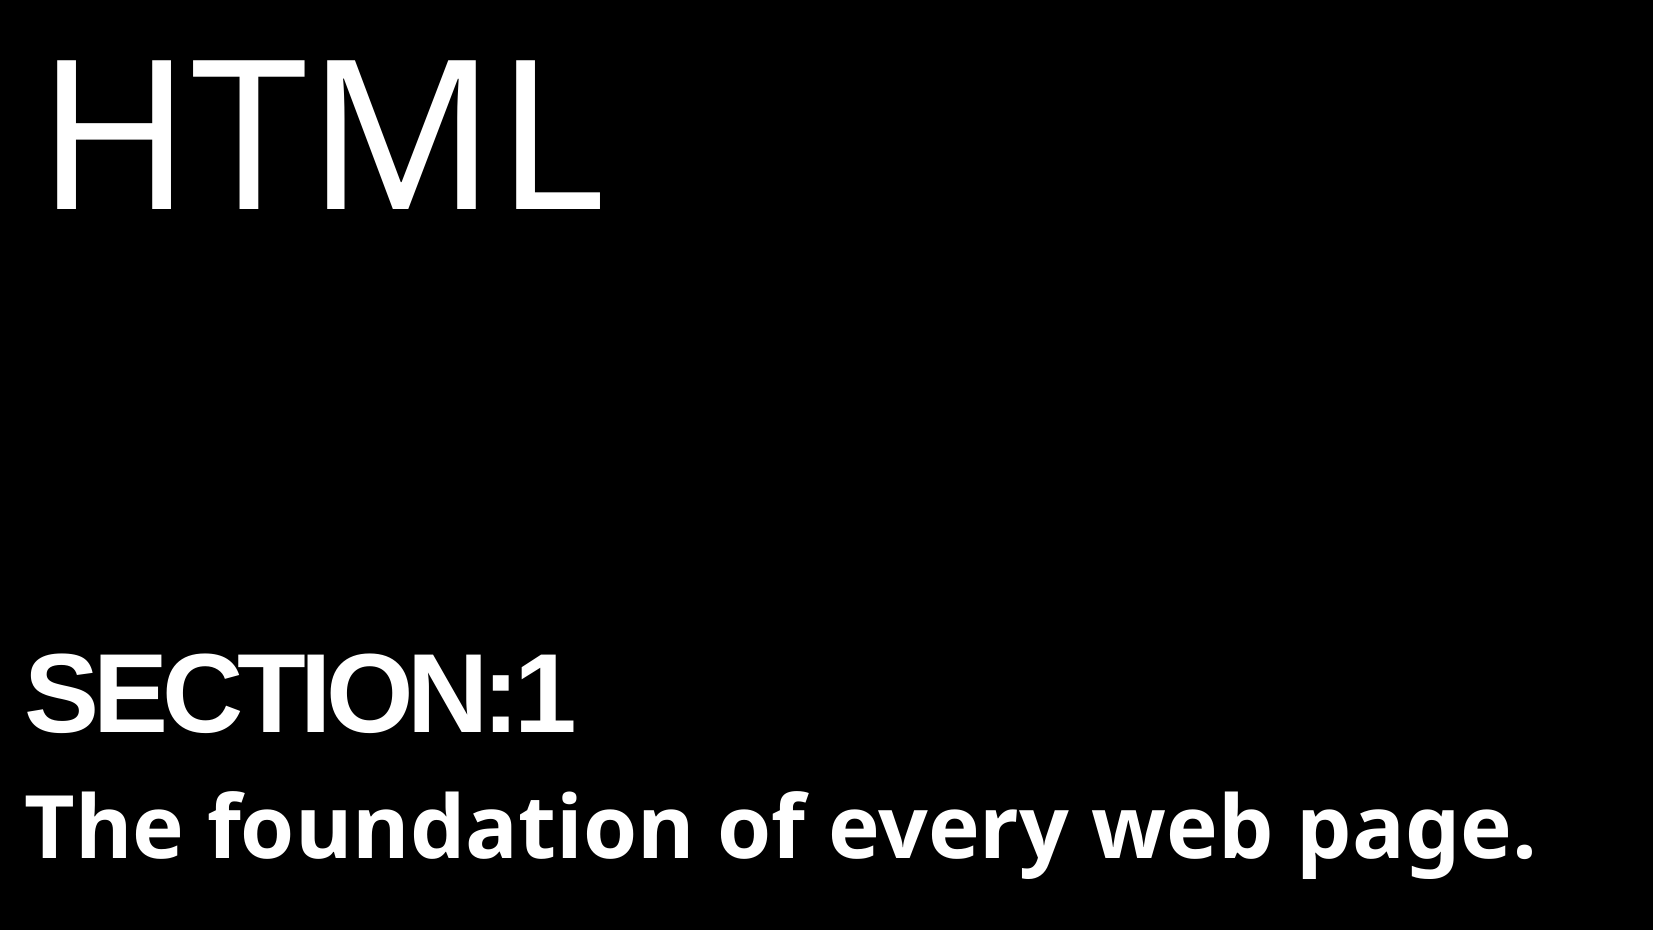

# HTML
SECTION:1
The foundation of every web page.